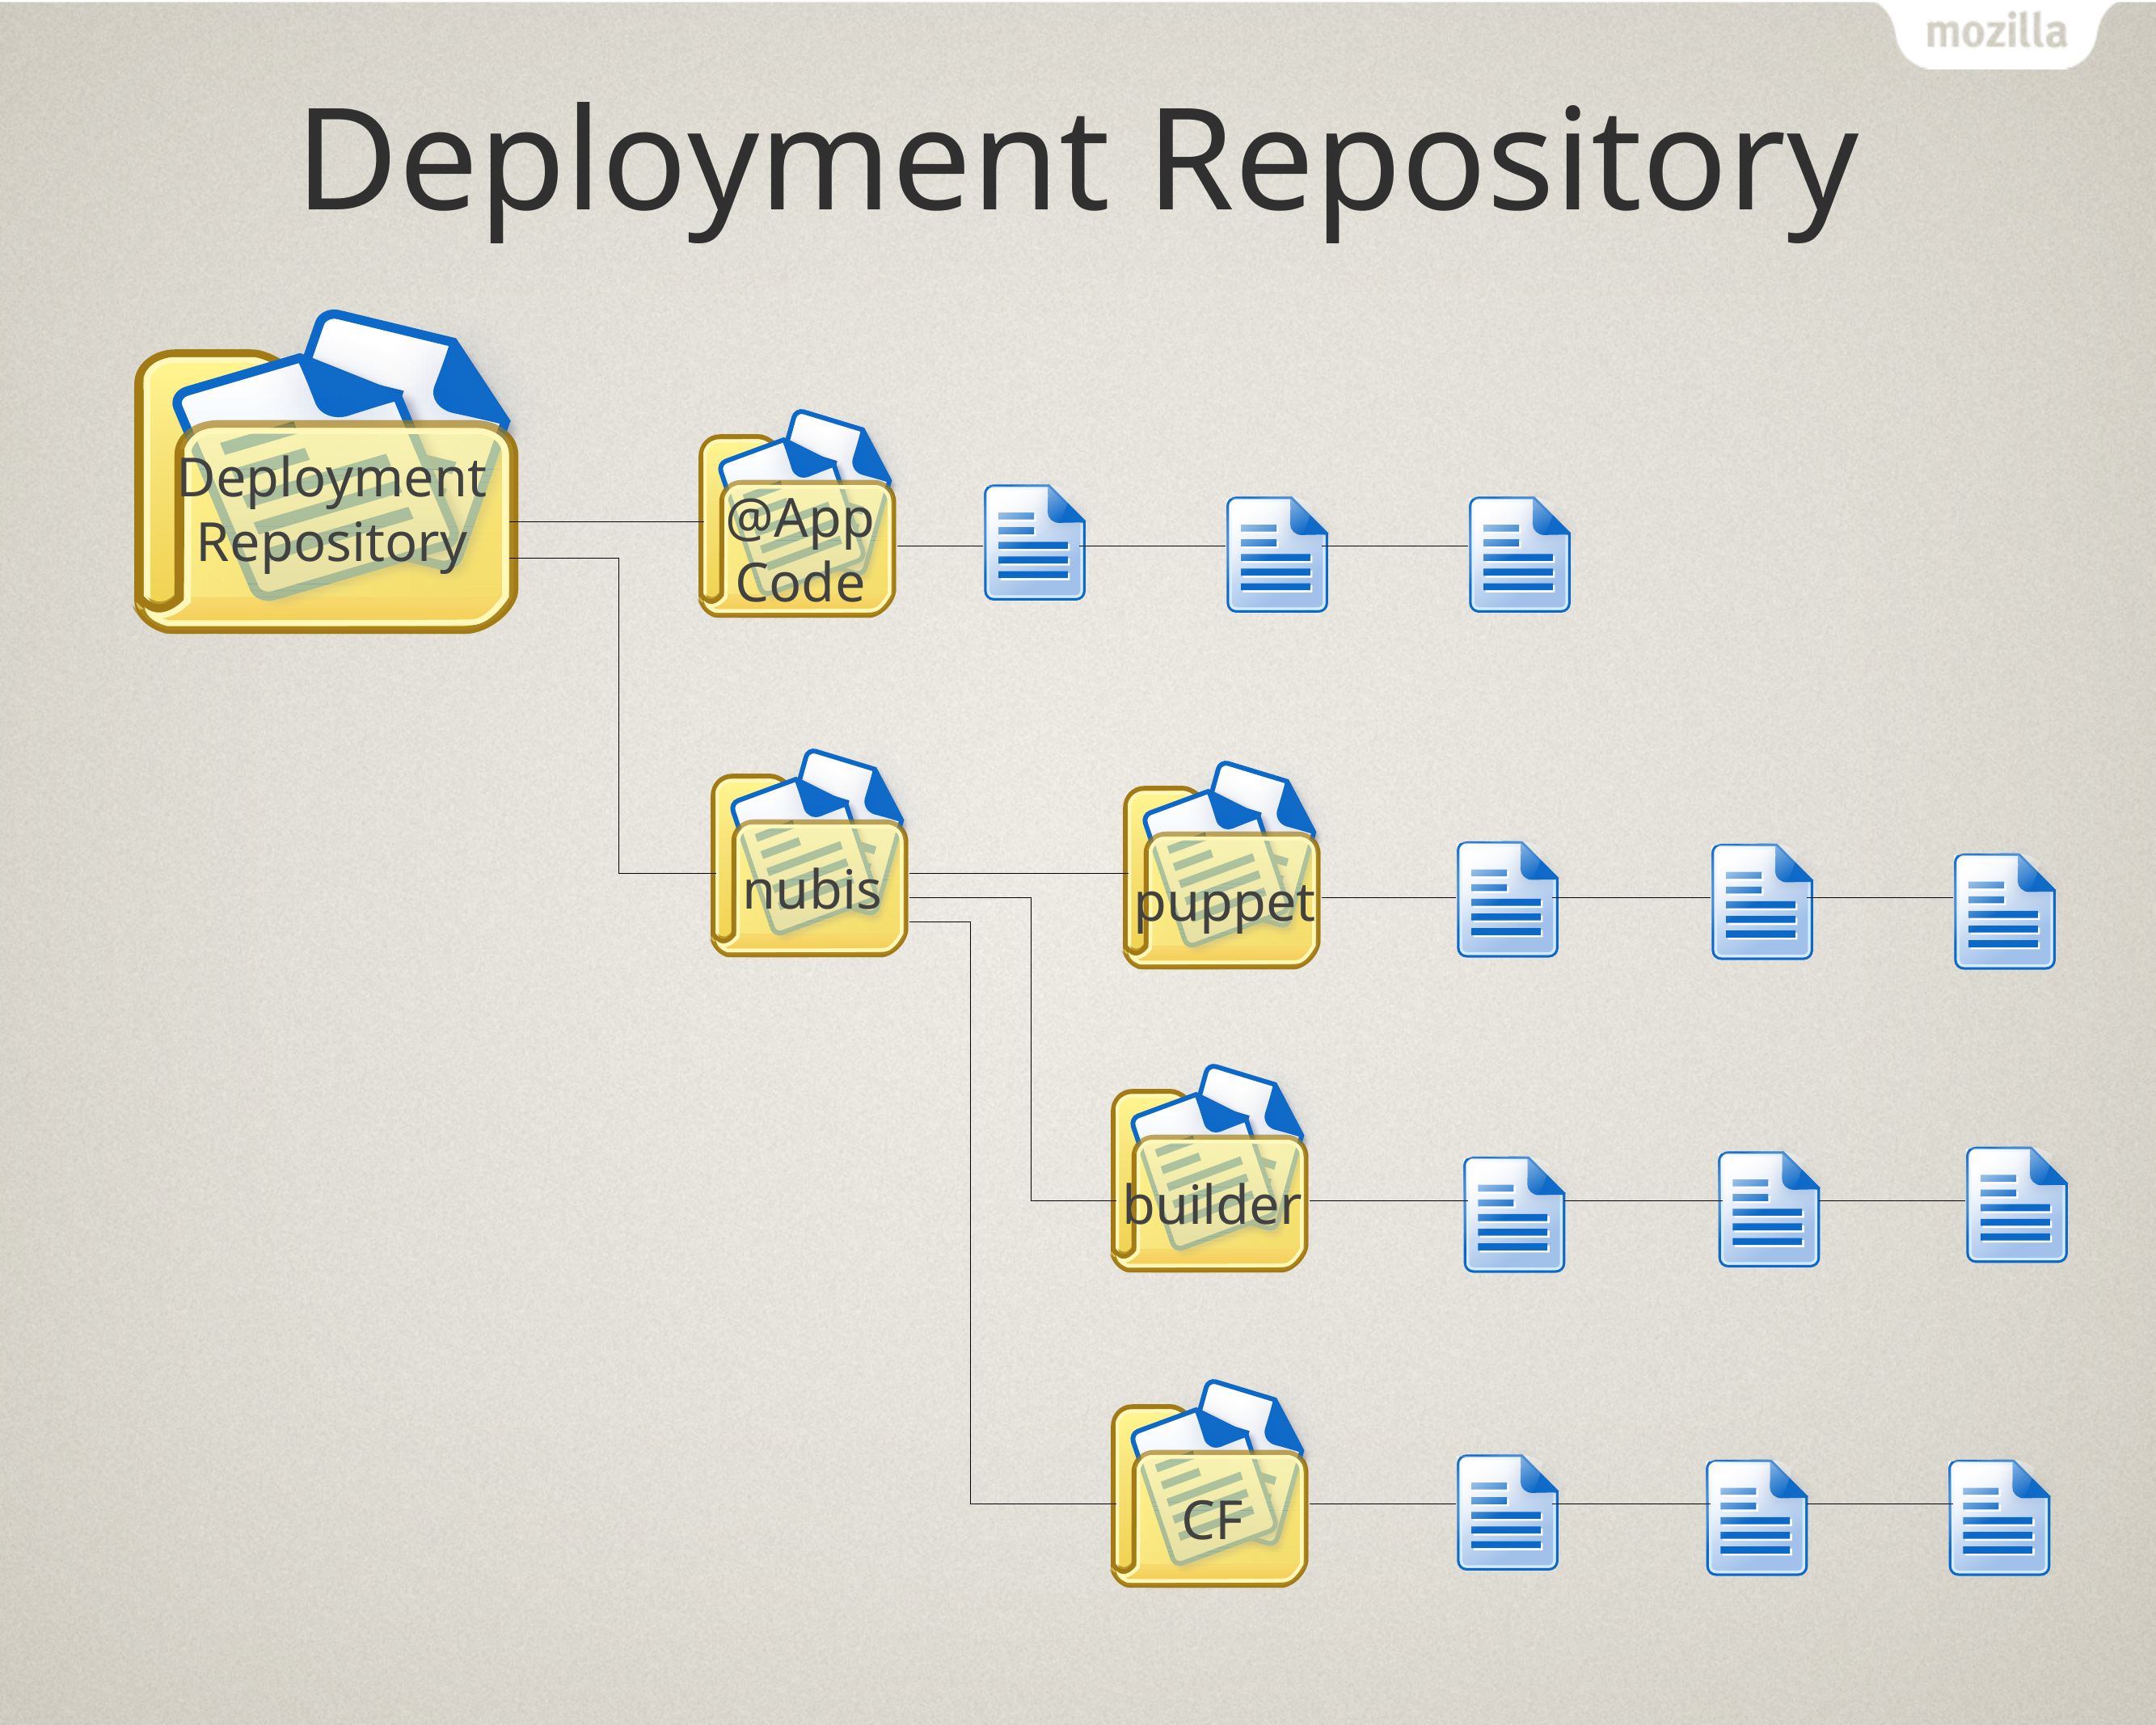

# Deployment Repository
Deployment
Repository
@App
Code
nubis
puppet
builder
CF